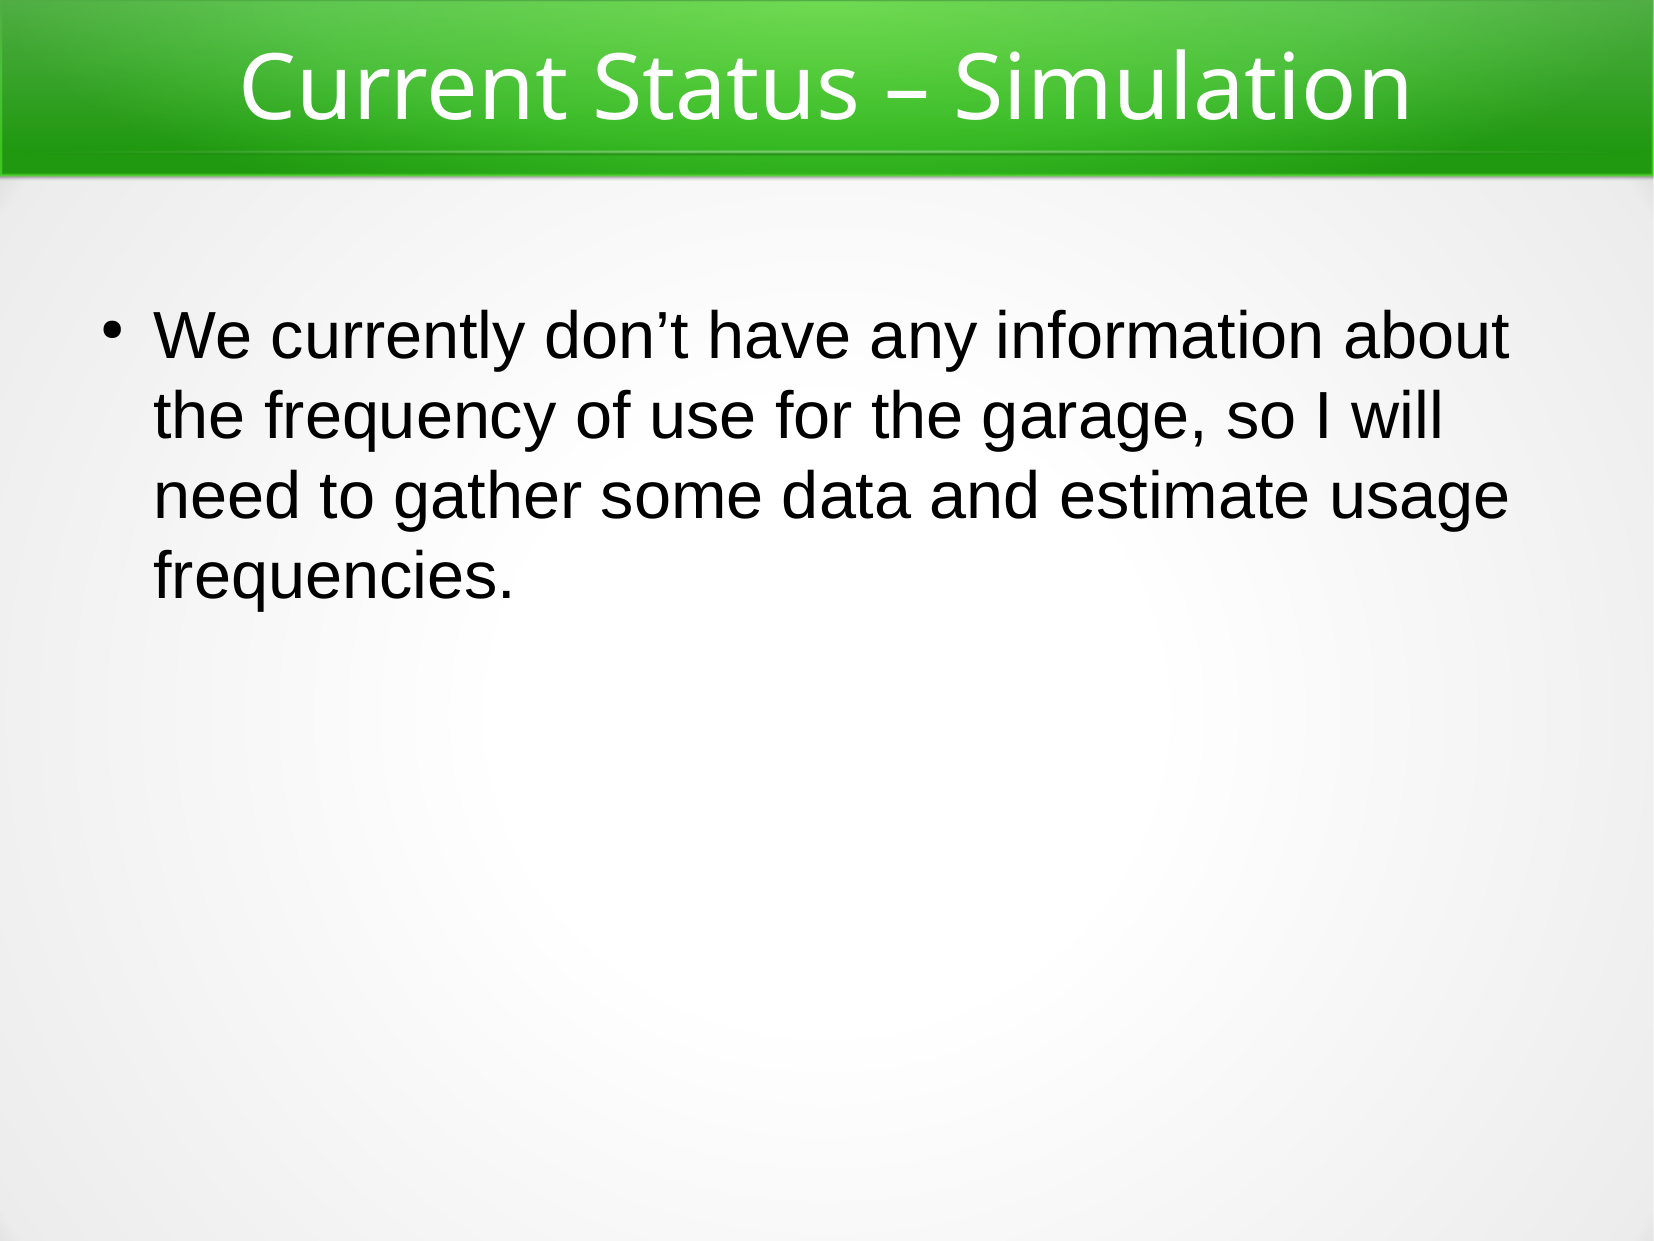

# Current Status – Simulation
We currently don’t have any information about the frequency of use for the garage, so I will need to gather some data and estimate usage frequencies.